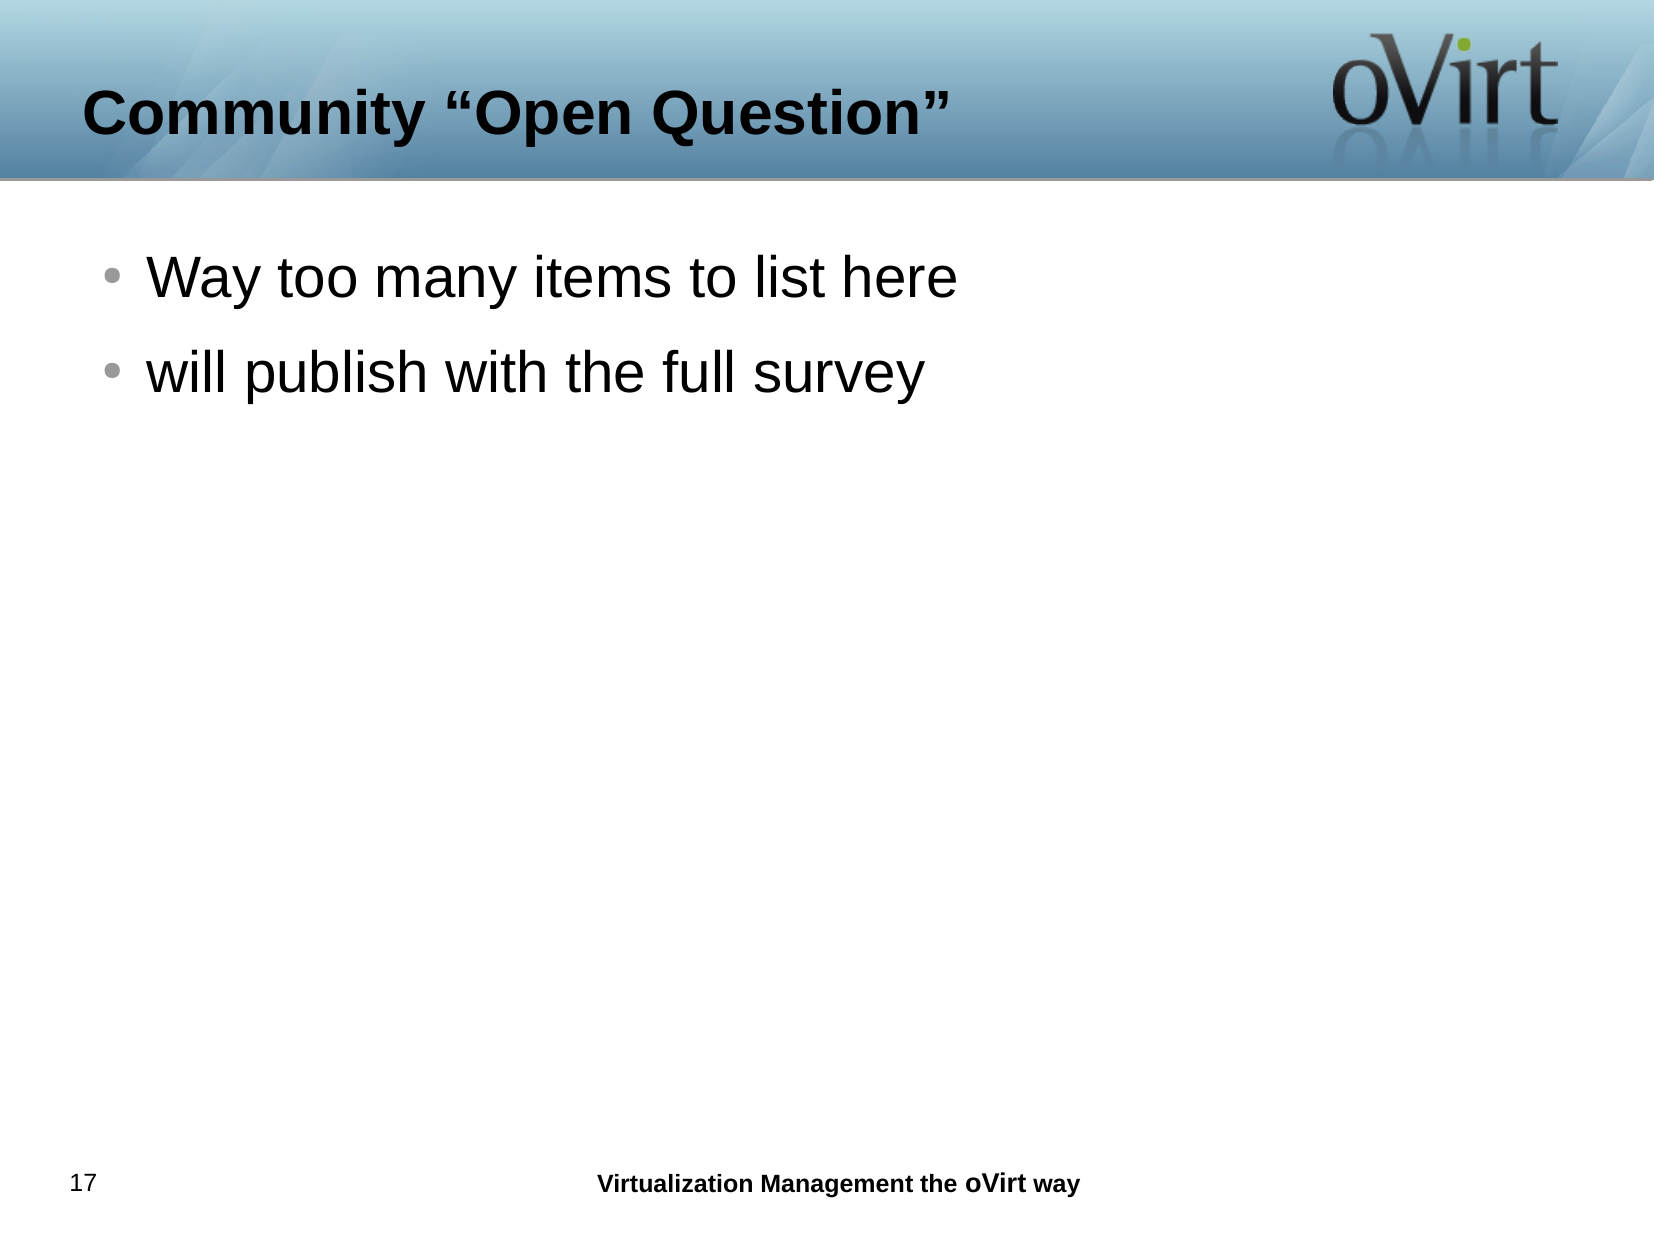

# Community “Open Question”
Way too many items to list here
will publish with the full survey